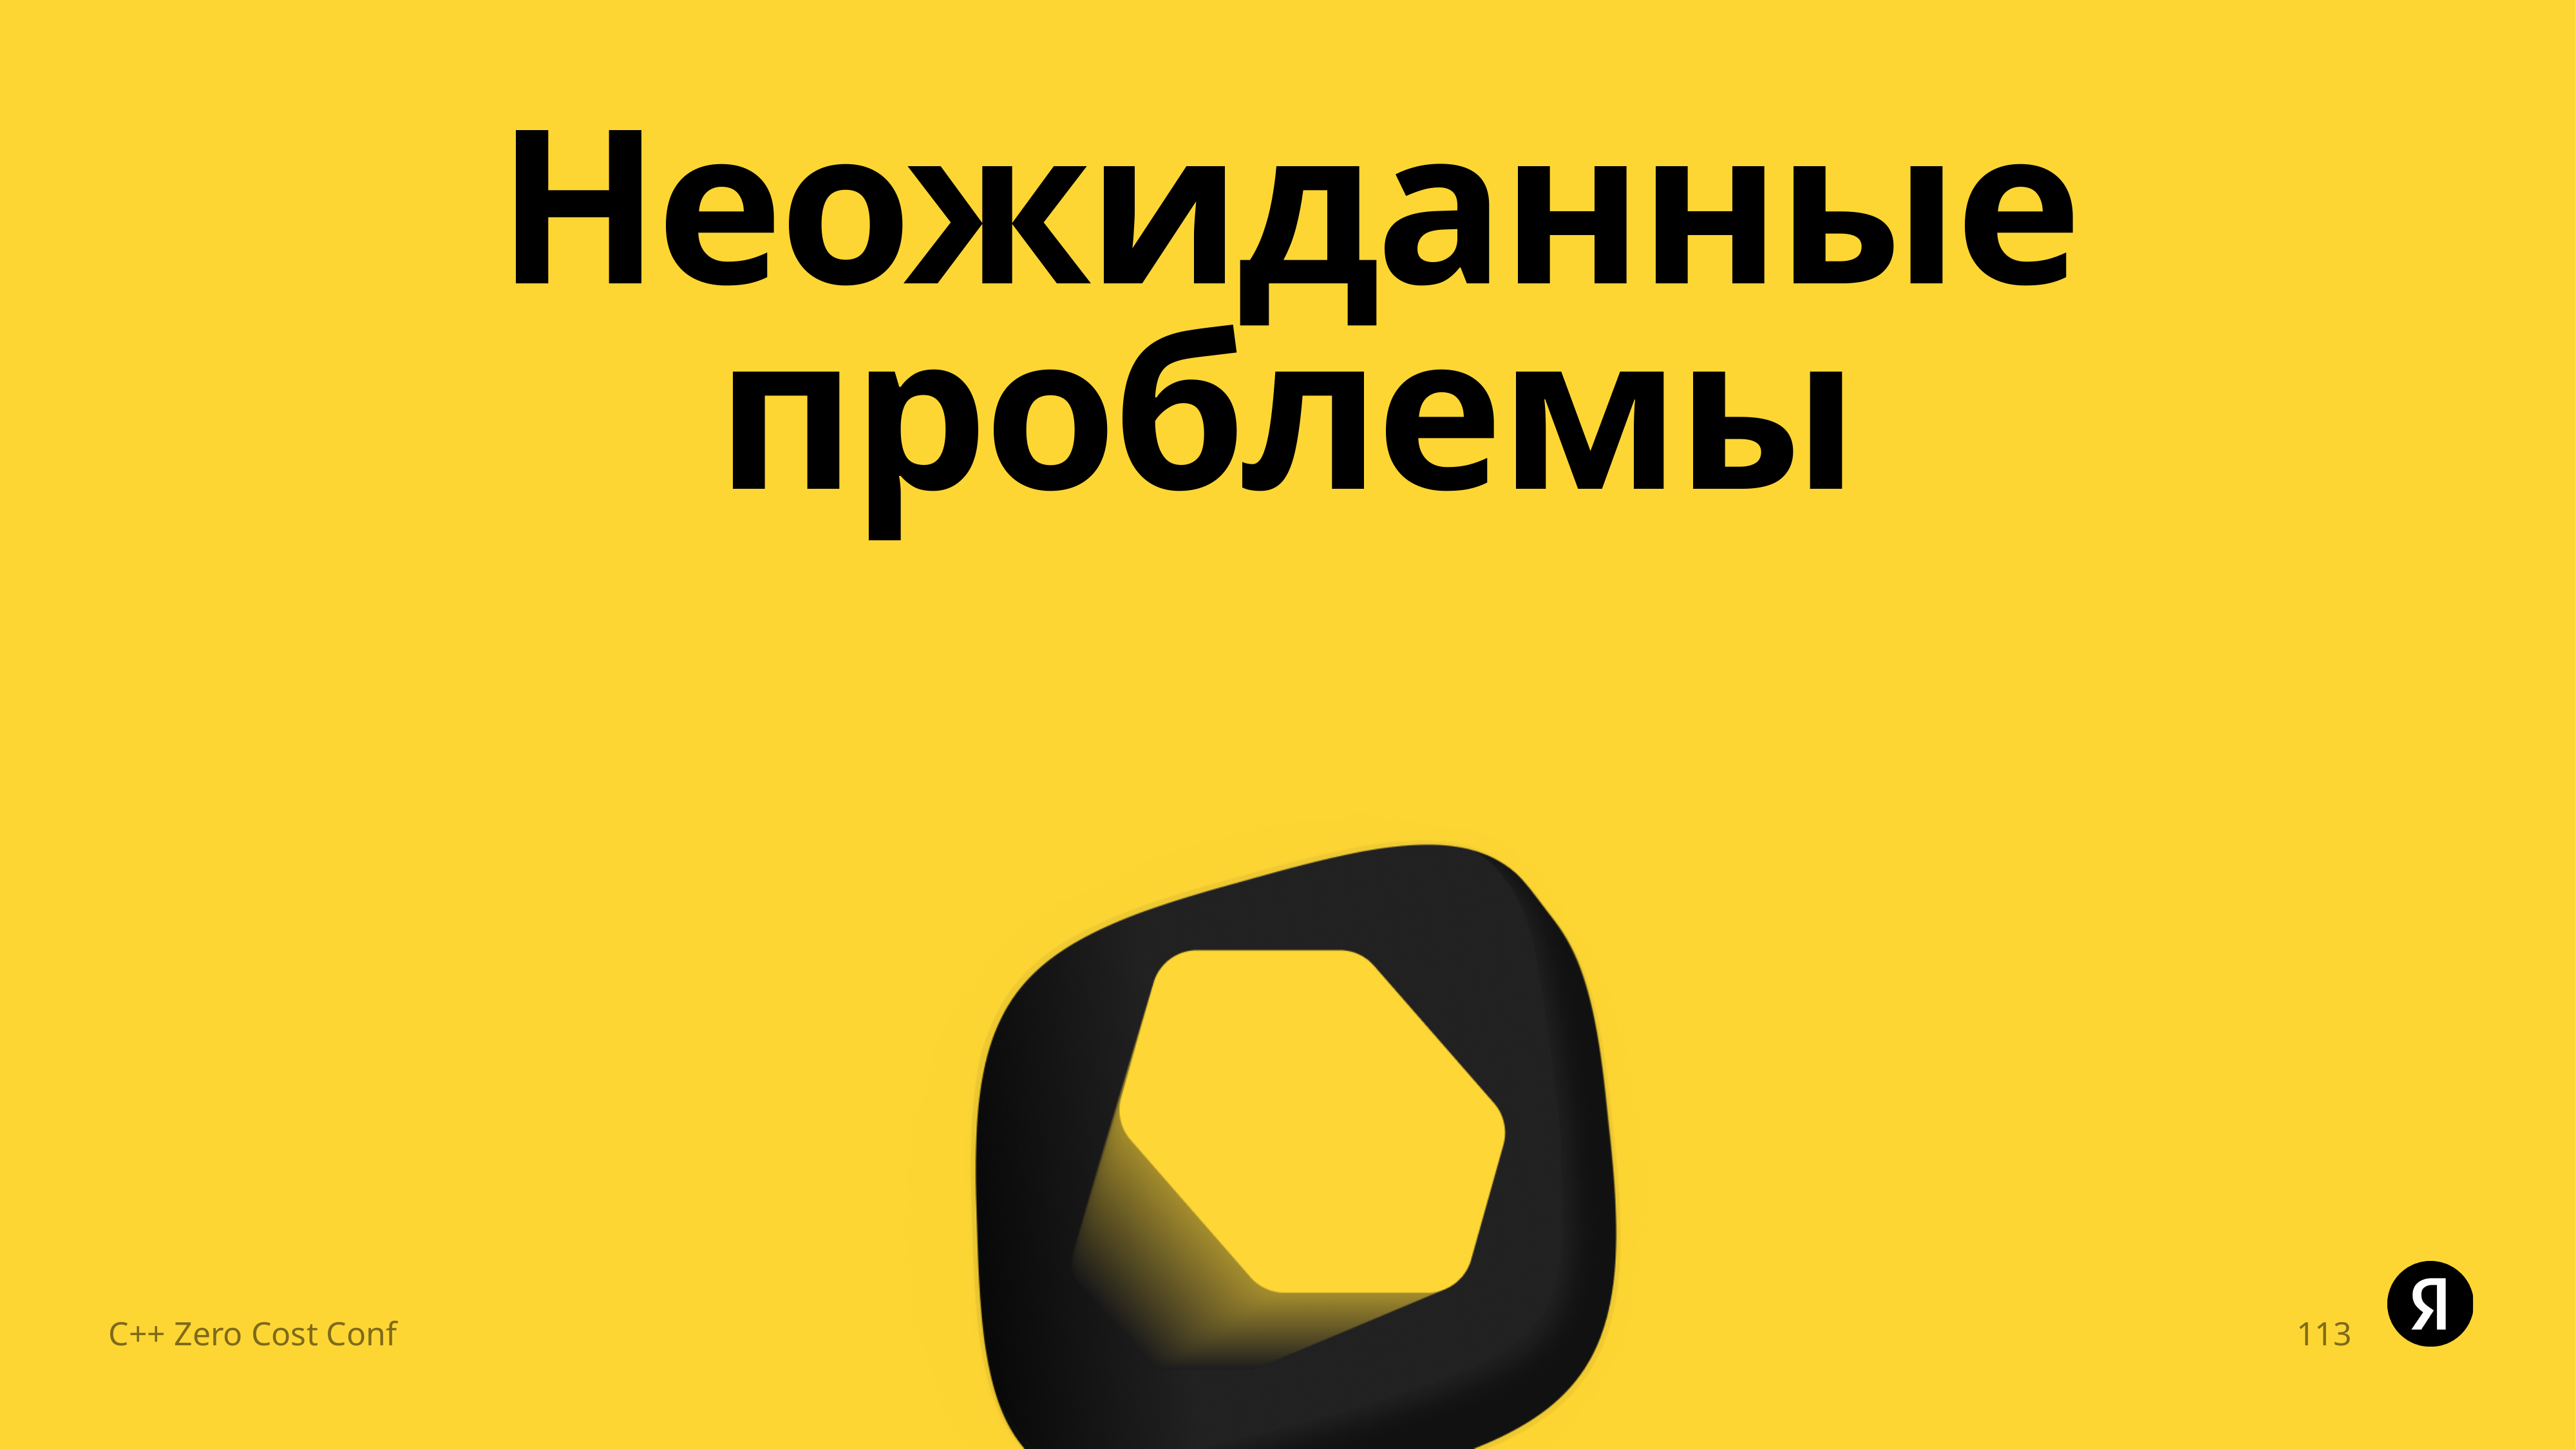

# Неожиданные проблемы
C++ Zero Cost Conf
113